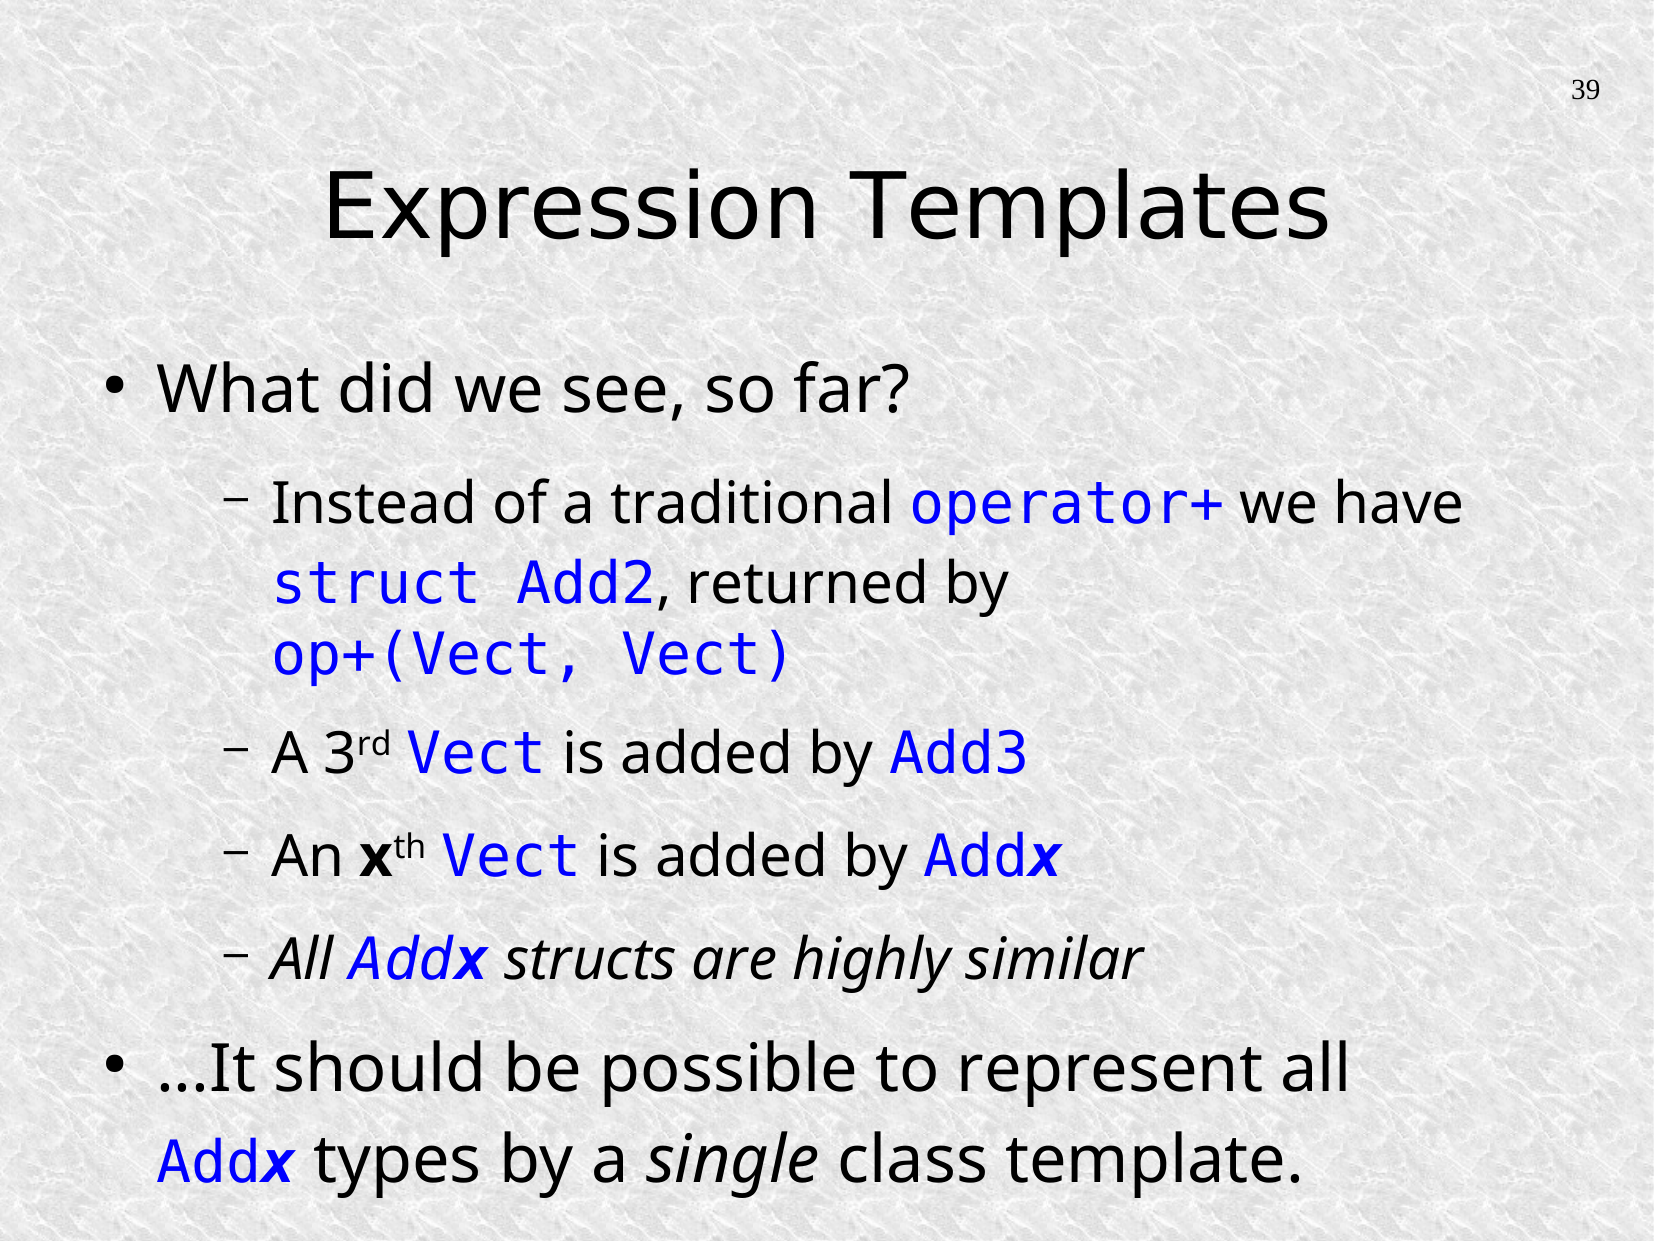

39
# Expression Templates
What did we see, so far?
Instead of a traditional operator+ we have struct Add2, returned by
op+(Vect, Vect)
A 3rd Vect is added by Add3
An xth Vect is added by Addx
All Addx structs are highly similar
...It should be possible to represent all Addx types by a single class template.